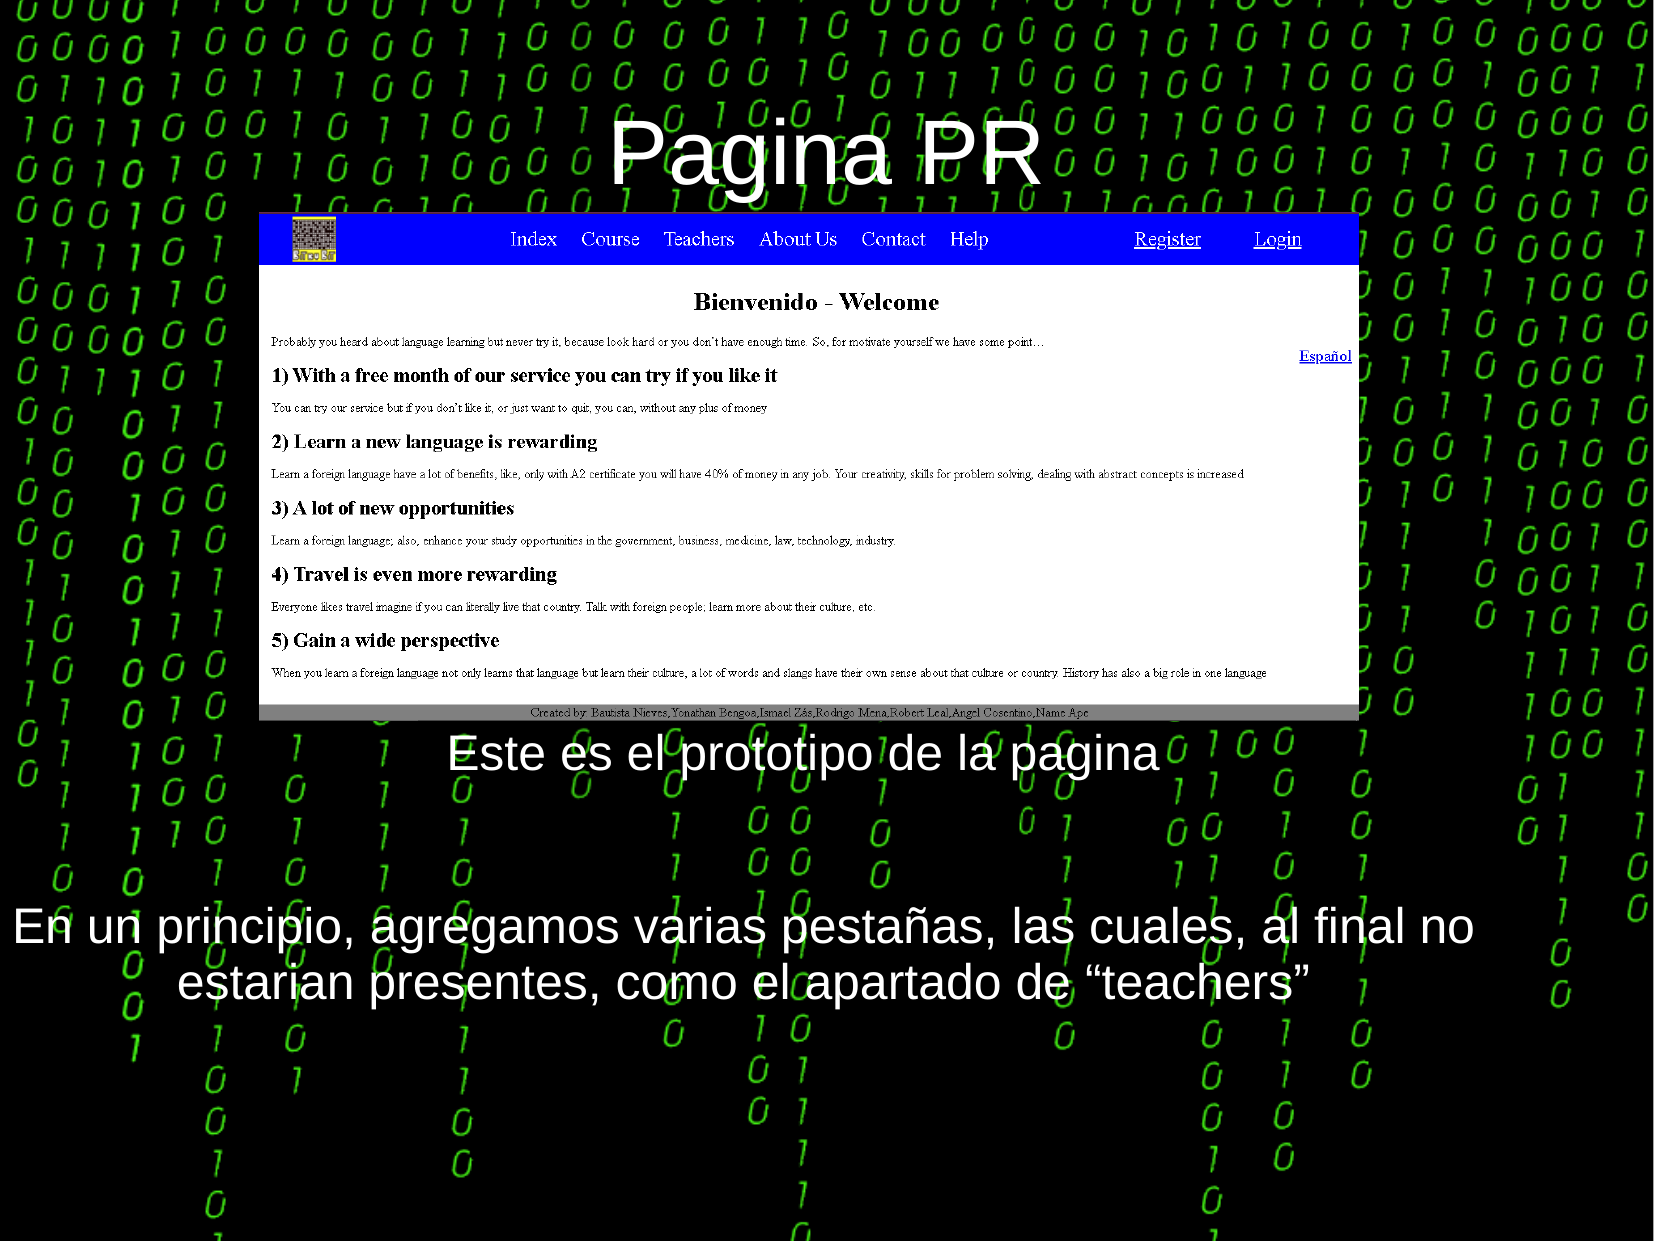

# Pagina PR
Este es el prototipo de la pagina
En un principio, agregamos varias pestañas, las cuales, al final no estarian presentes, como el apartado de “teachers”